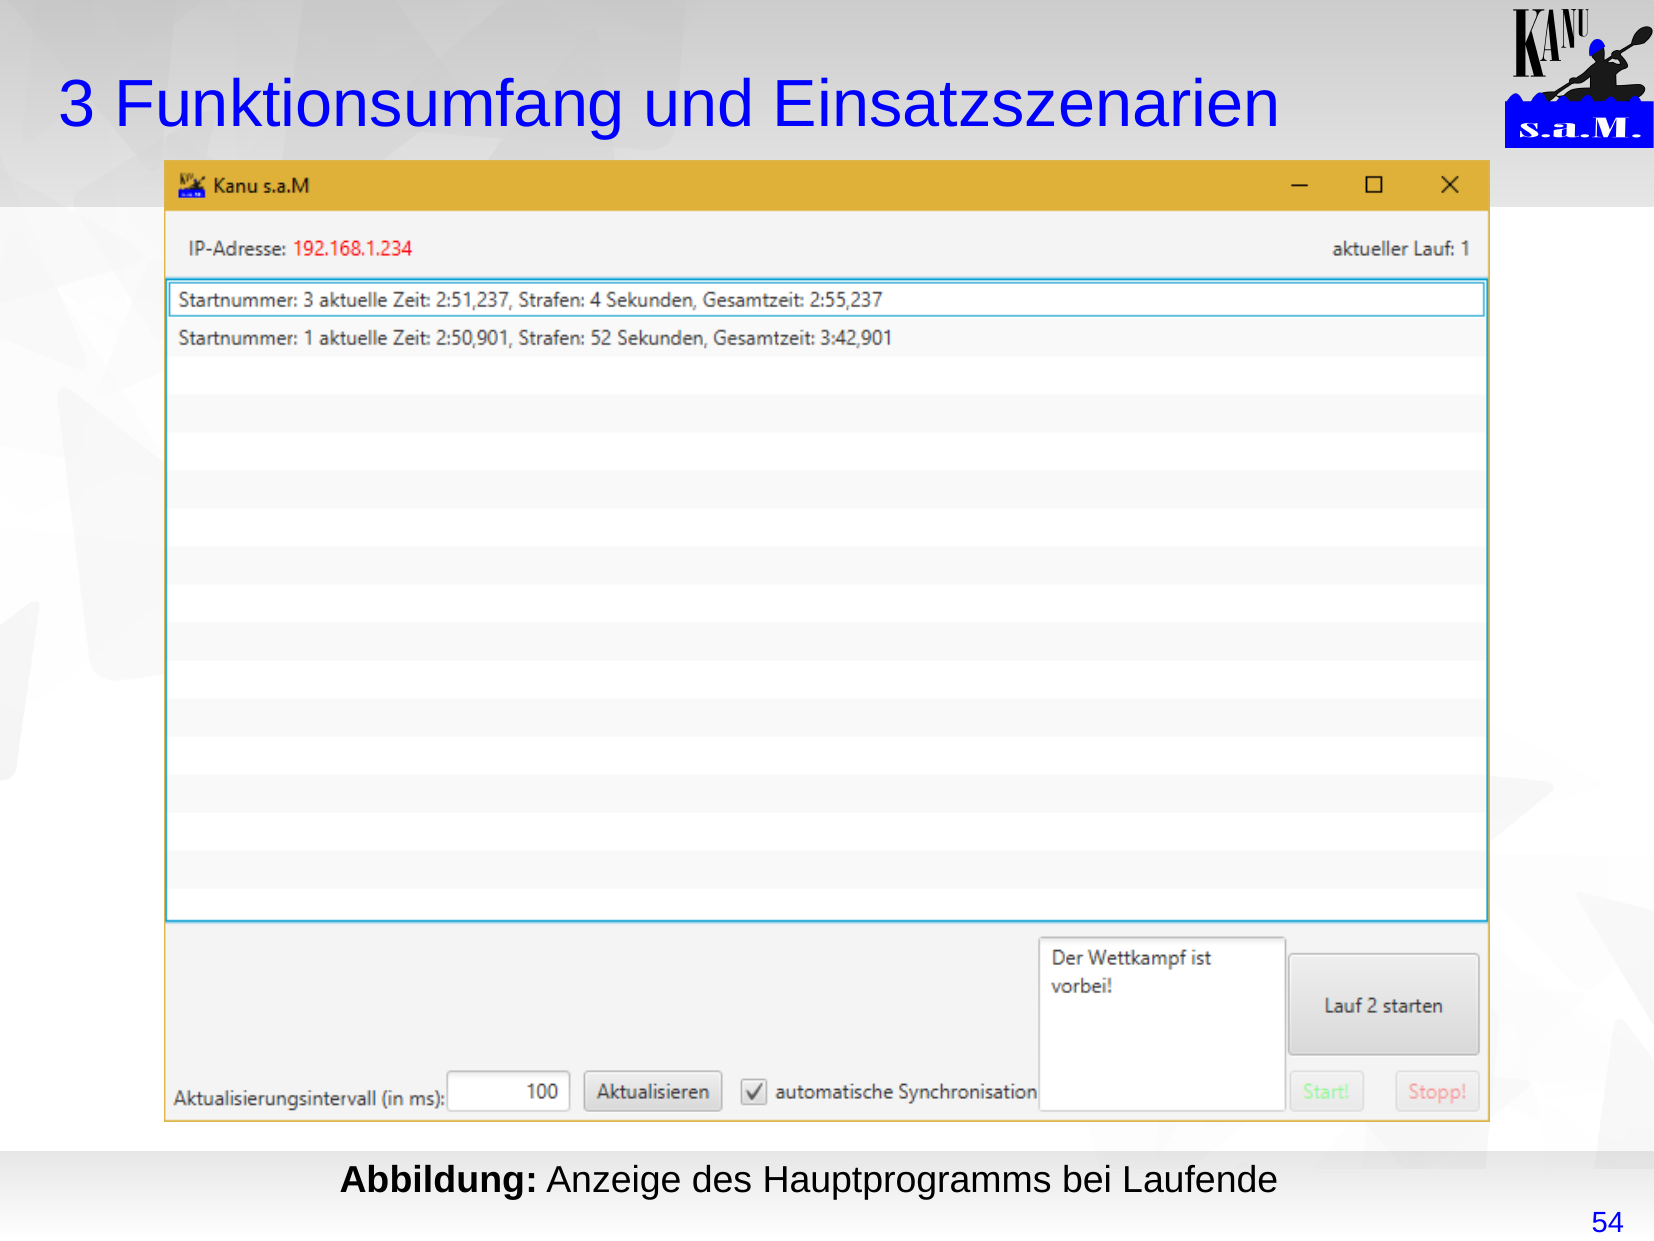

# 3 Funktionsumfang und Einsatzszenarien
Abbildung: Anzeige des Hauptprogramms bei Laufende
54